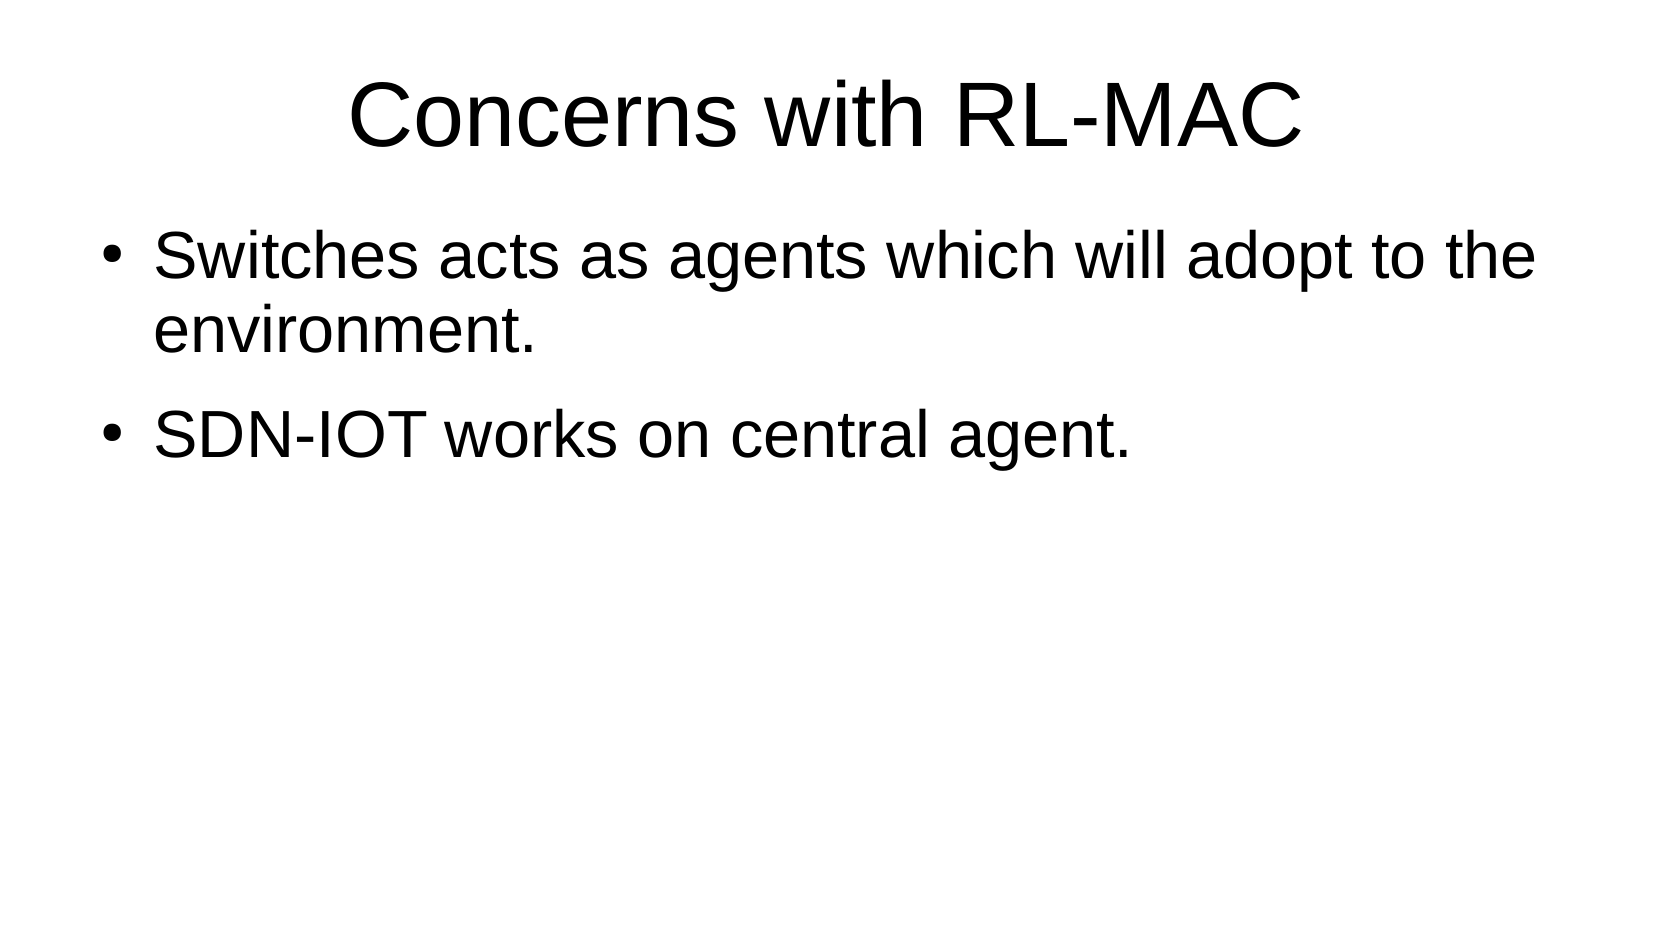

# Concerns with RL-MAC
Switches acts as agents which will adopt to the environment.
SDN-IOT works on central agent.